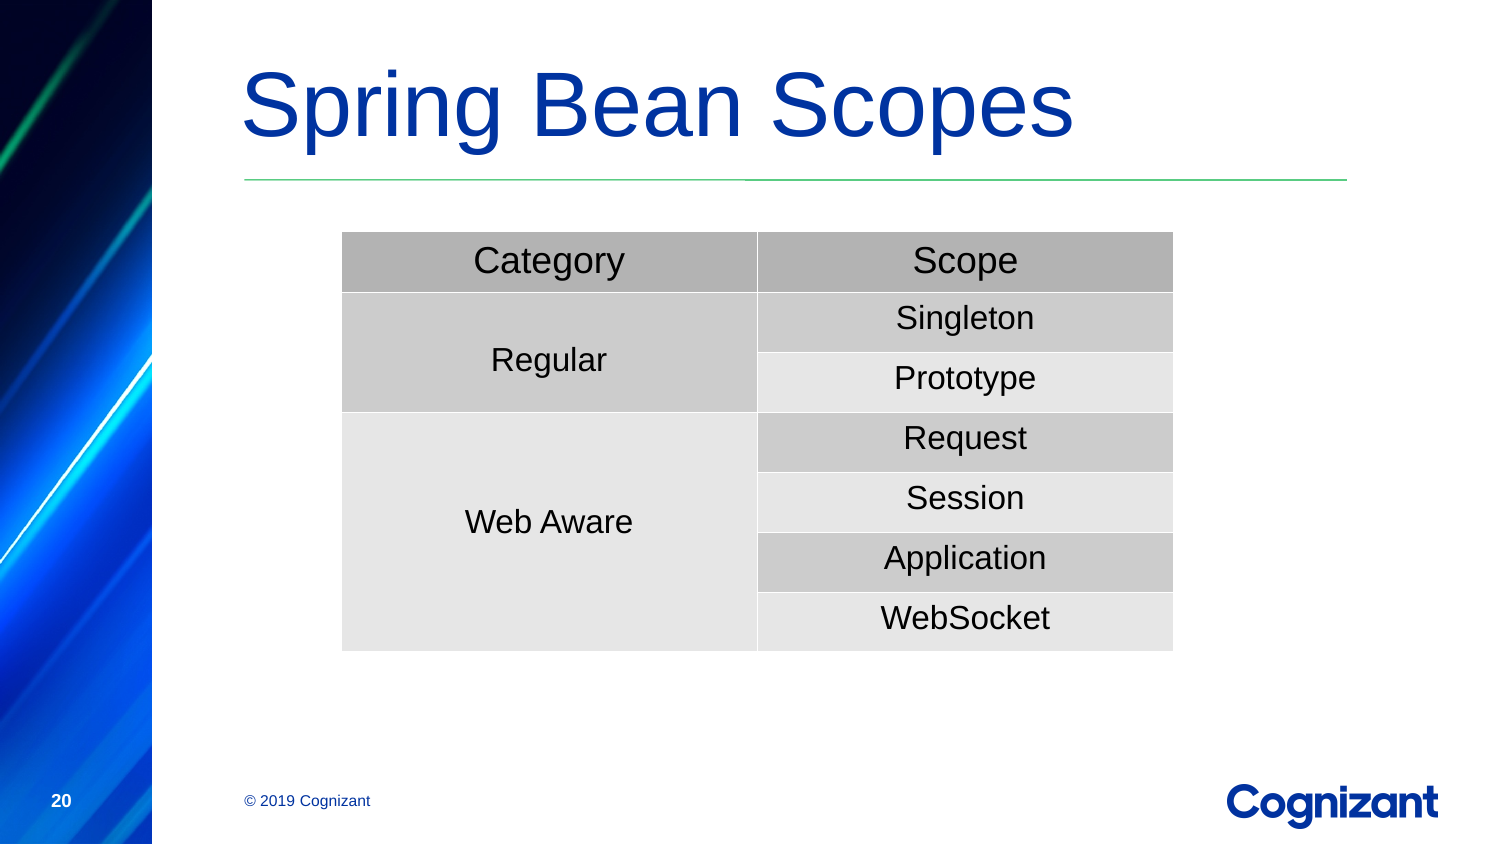

Spring Bean Scopes
| Category | Scope |
| --- | --- |
| Regular | Singleton |
| | Prototype |
| Web Aware | Request |
| | Session |
| | Application |
| | WebSocket |
© 2019 Cognizant